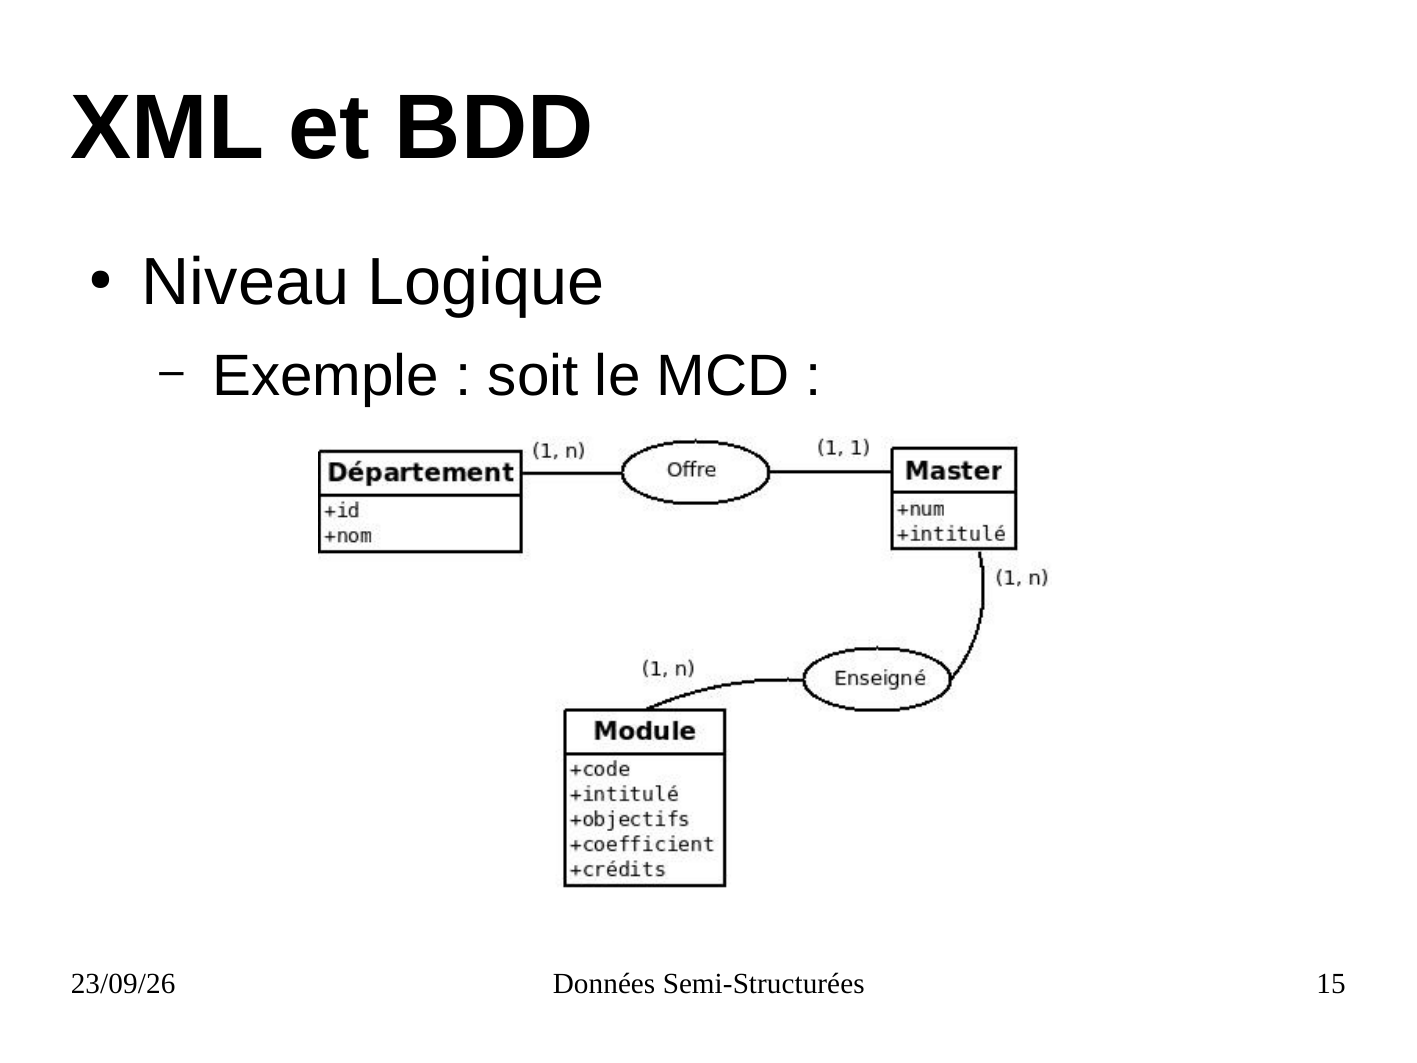

# XML et BDD
Niveau Logique
Exemple : soit le MCD :
Données Semi-Structurées
15